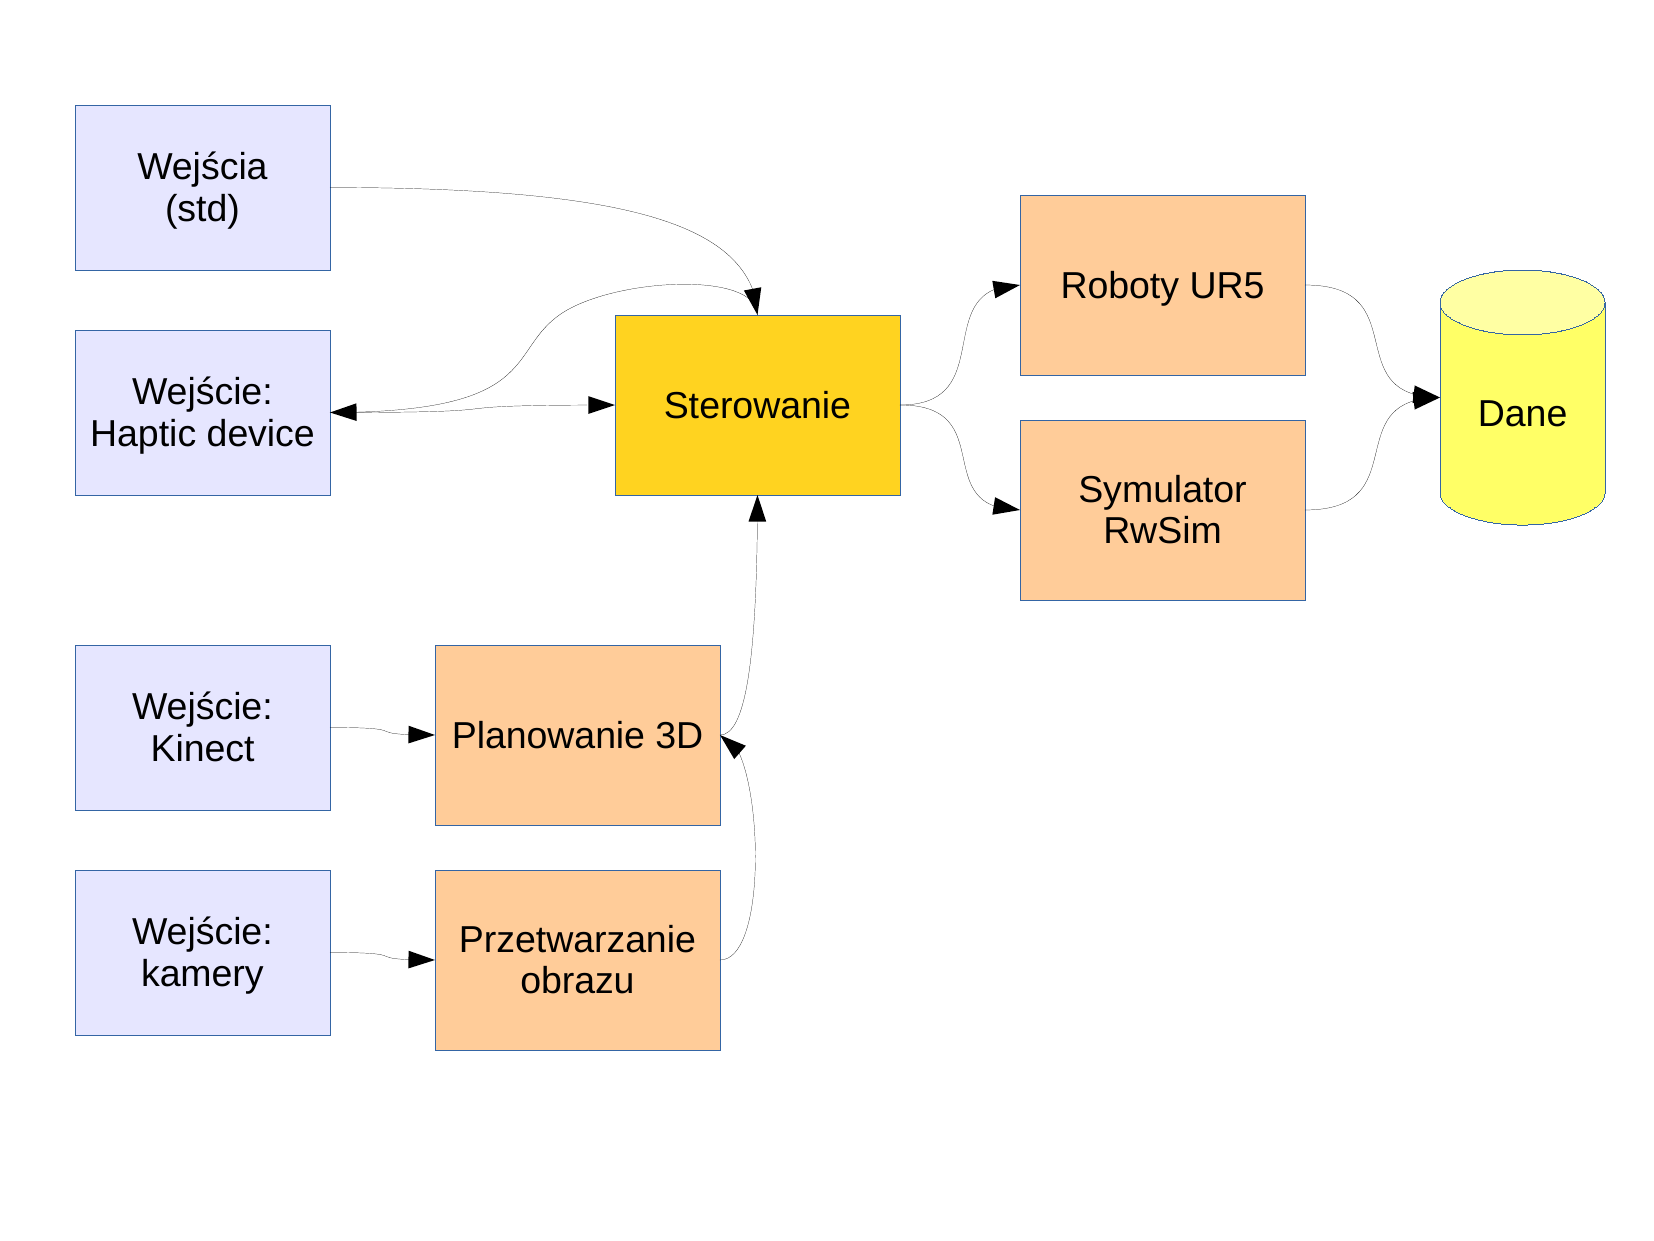

Wejścia
(std)
Roboty UR5
Dane
Sterowanie
Wejście:
Haptic device
Symulator
RwSim
Wejście:
Kinect
Planowanie 3D
Wejście:
kamery
Przetwarzanie
obrazu